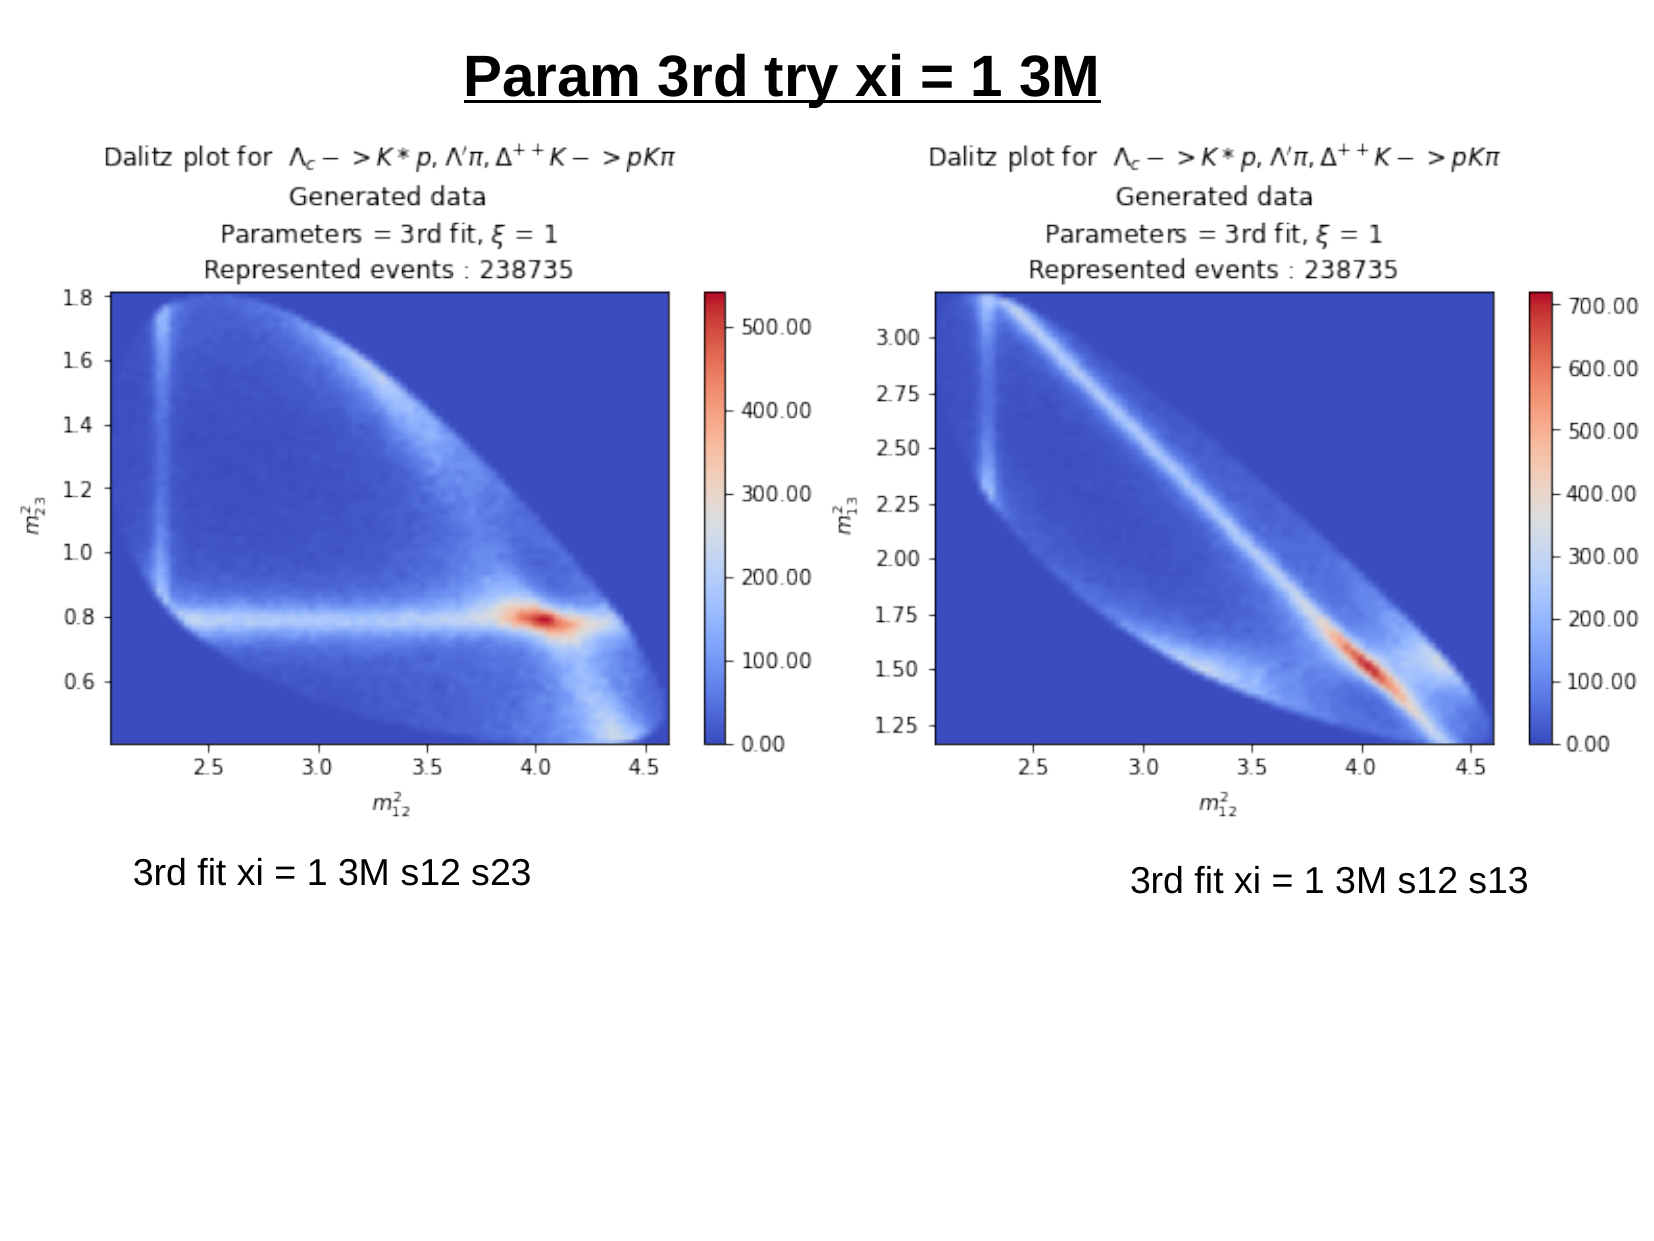

Param 3rd try xi = 1 3M
3rd fit xi = 1 3M s12 s23
3rd fit xi = 1 3M s12 s13